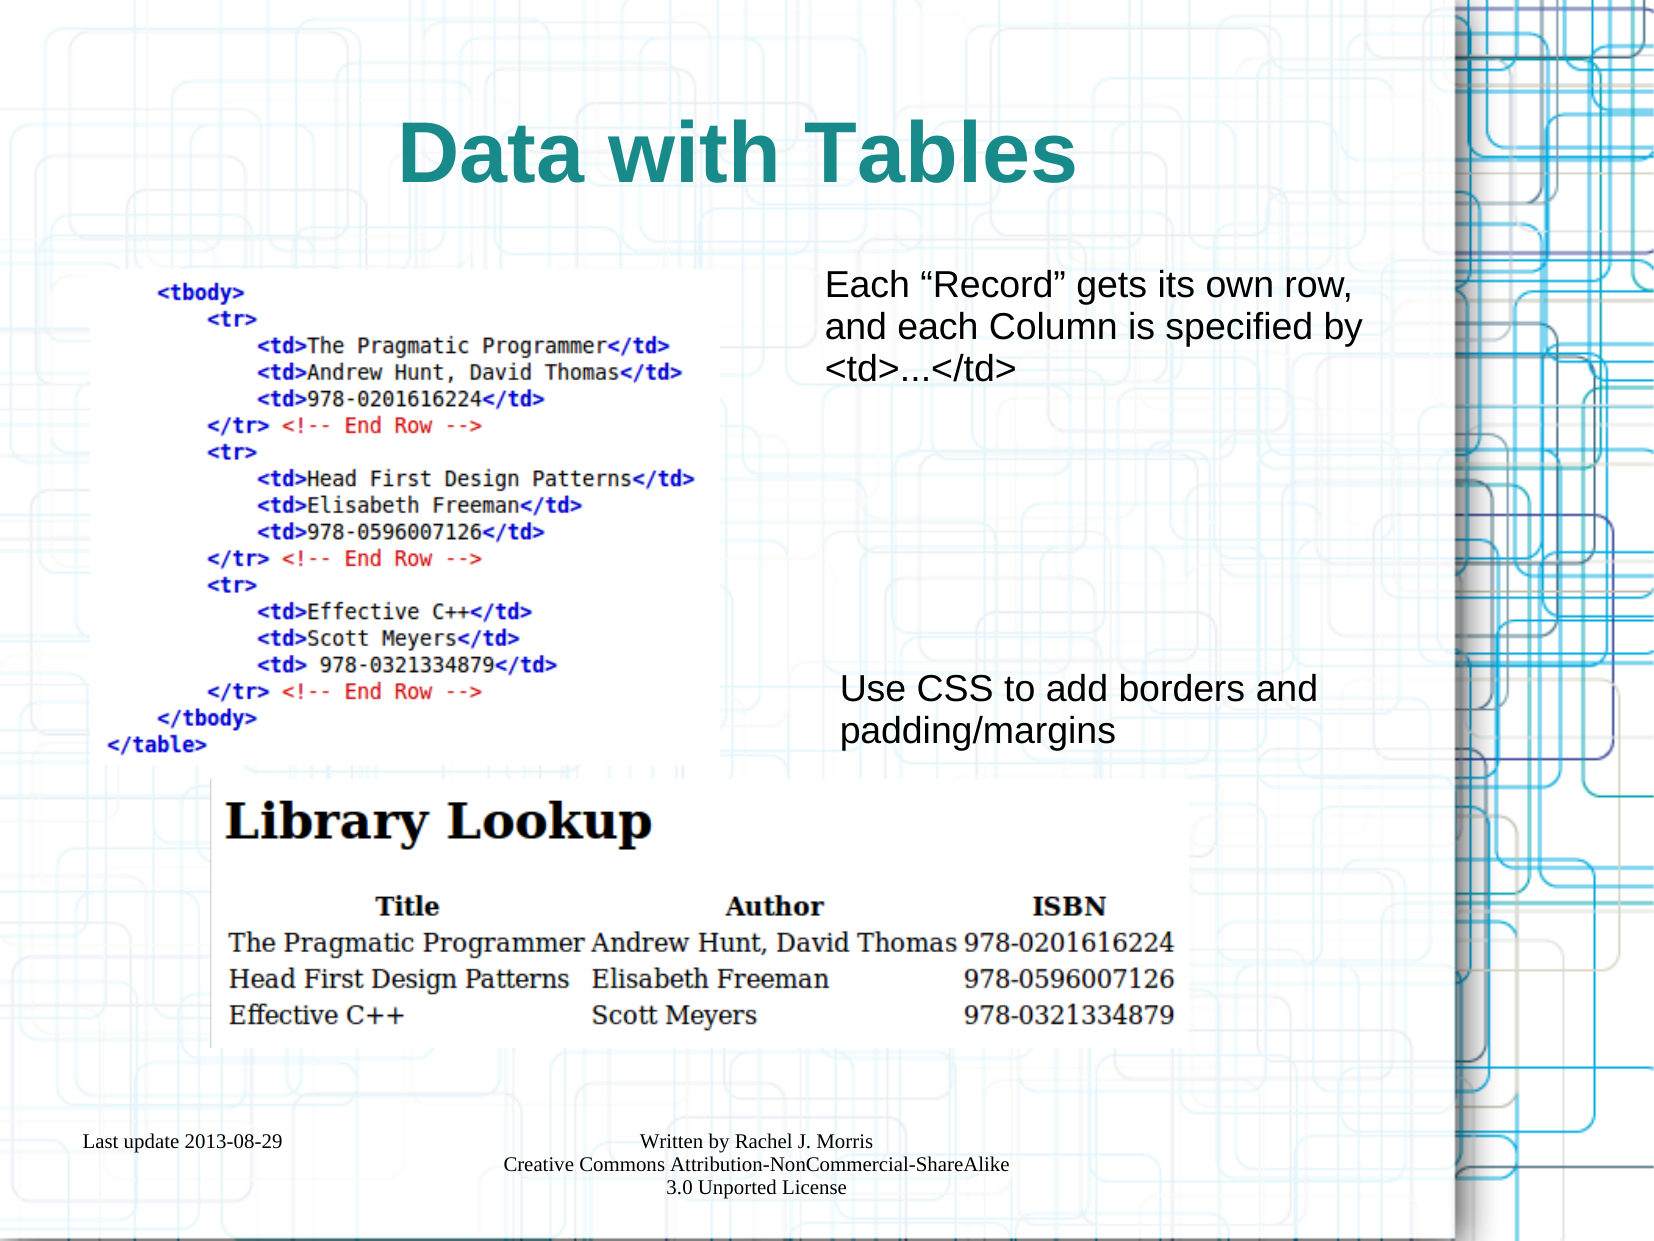

# Data with Tables
Each “Record” gets its own row, and each Column is specified by <td>...</td>
Use CSS to add borders and padding/margins